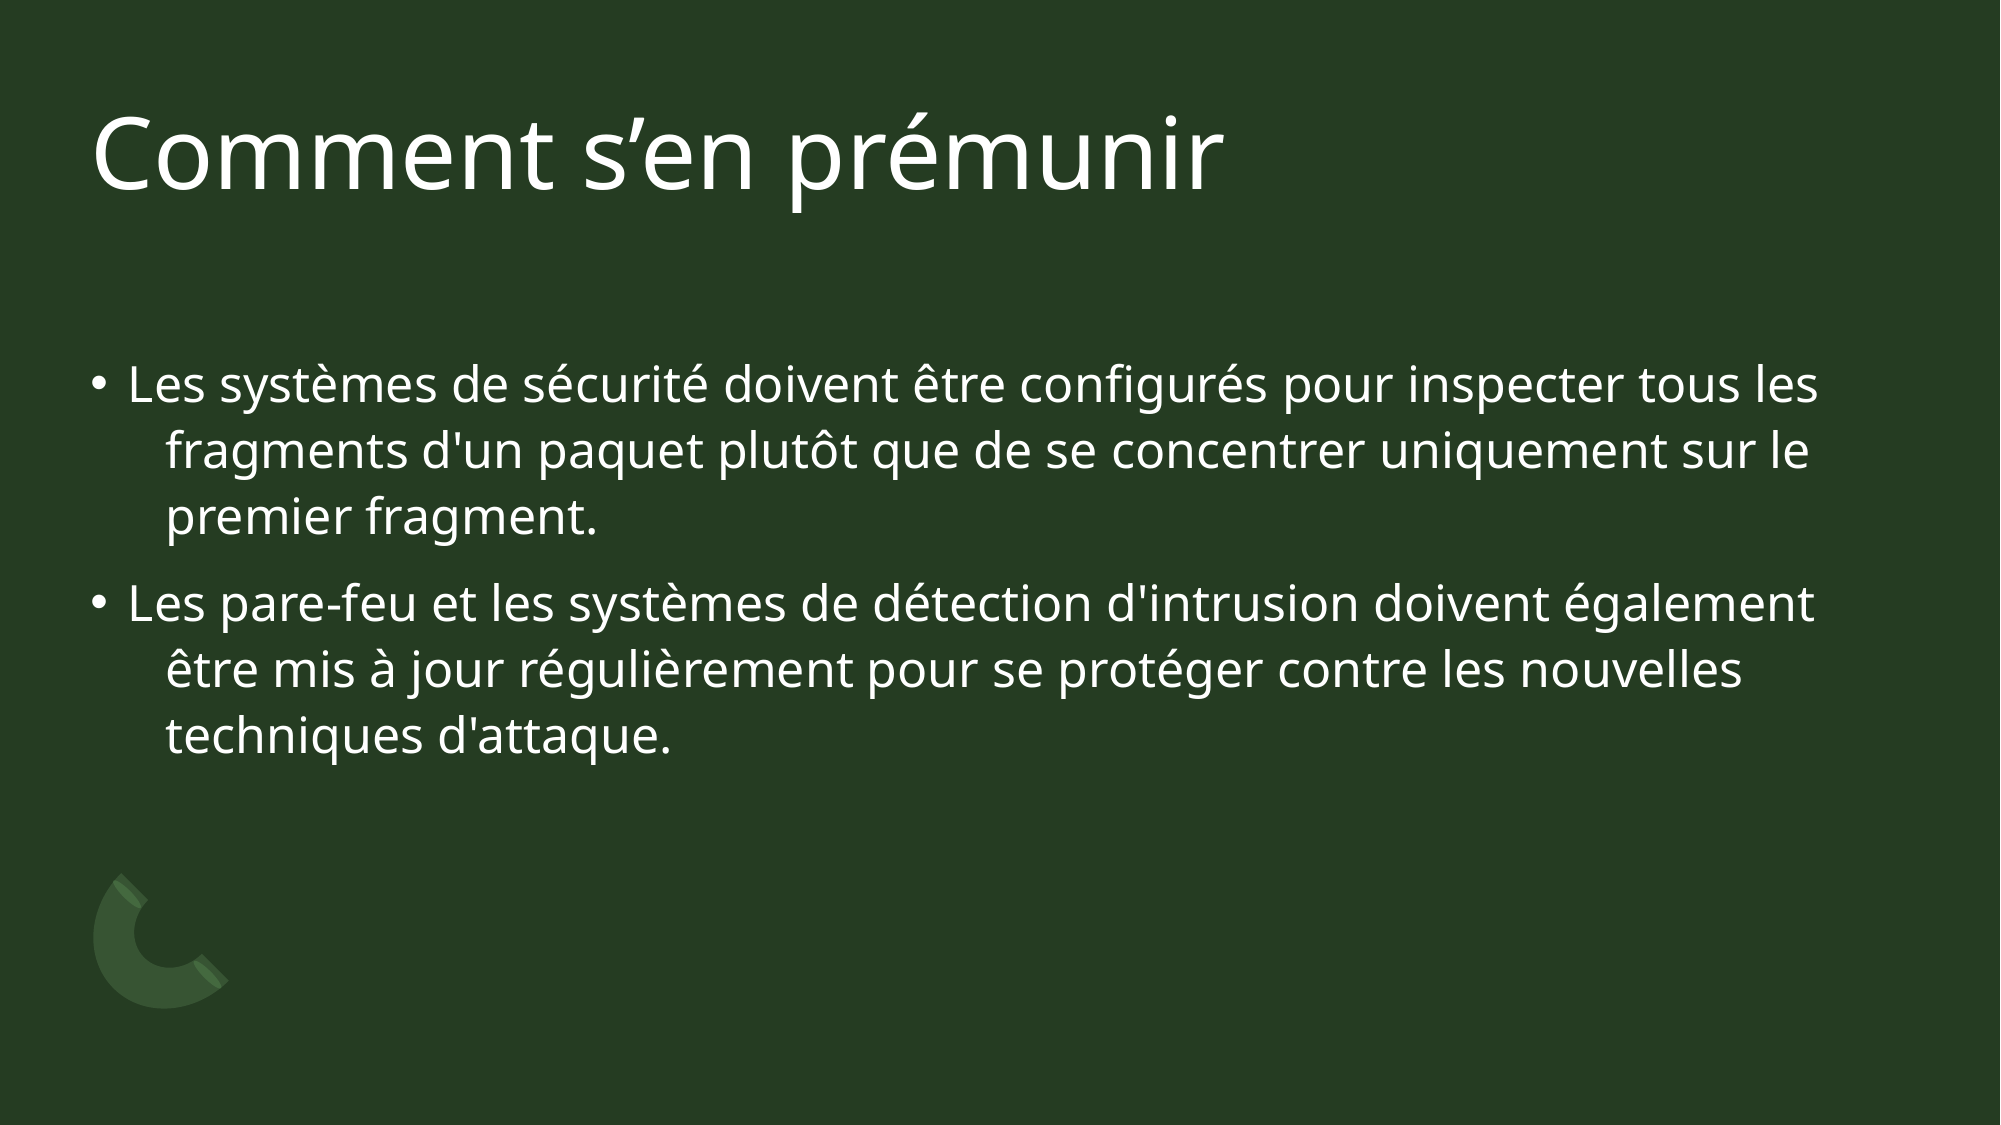

# Comment s’en prémunir
Les systèmes de sécurité doivent être configurés pour inspecter tous les fragments d'un paquet plutôt que de se concentrer uniquement sur le premier fragment.
Les pare-feu et les systèmes de détection d'intrusion doivent également être mis à jour régulièrement pour se protéger contre les nouvelles techniques d'attaque.